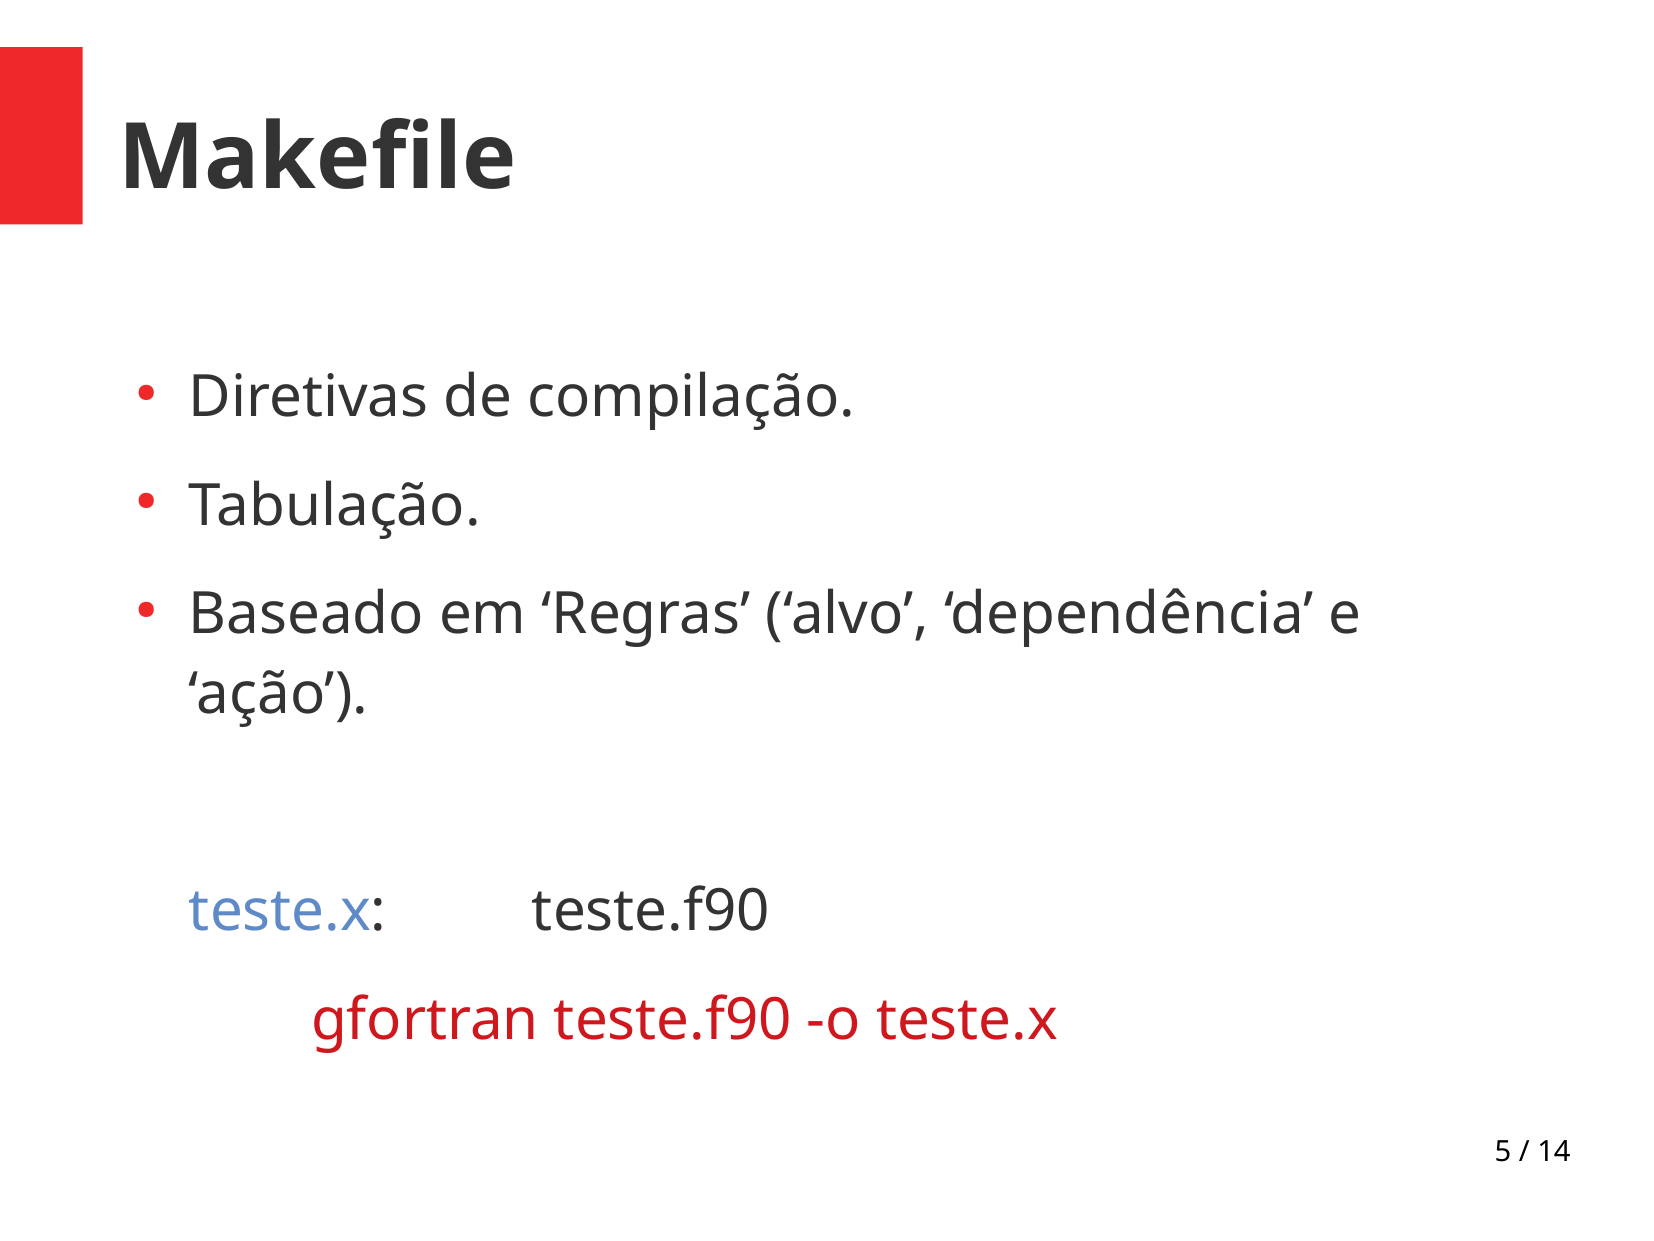

# Makefile
Diretivas de compilação.
Tabulação.
Baseado em ‘Regras’ (‘alvo’, ‘dependência’ e ‘ação’).
teste.x:	 teste.f90
 gfortran teste.f90 -o teste.x
5